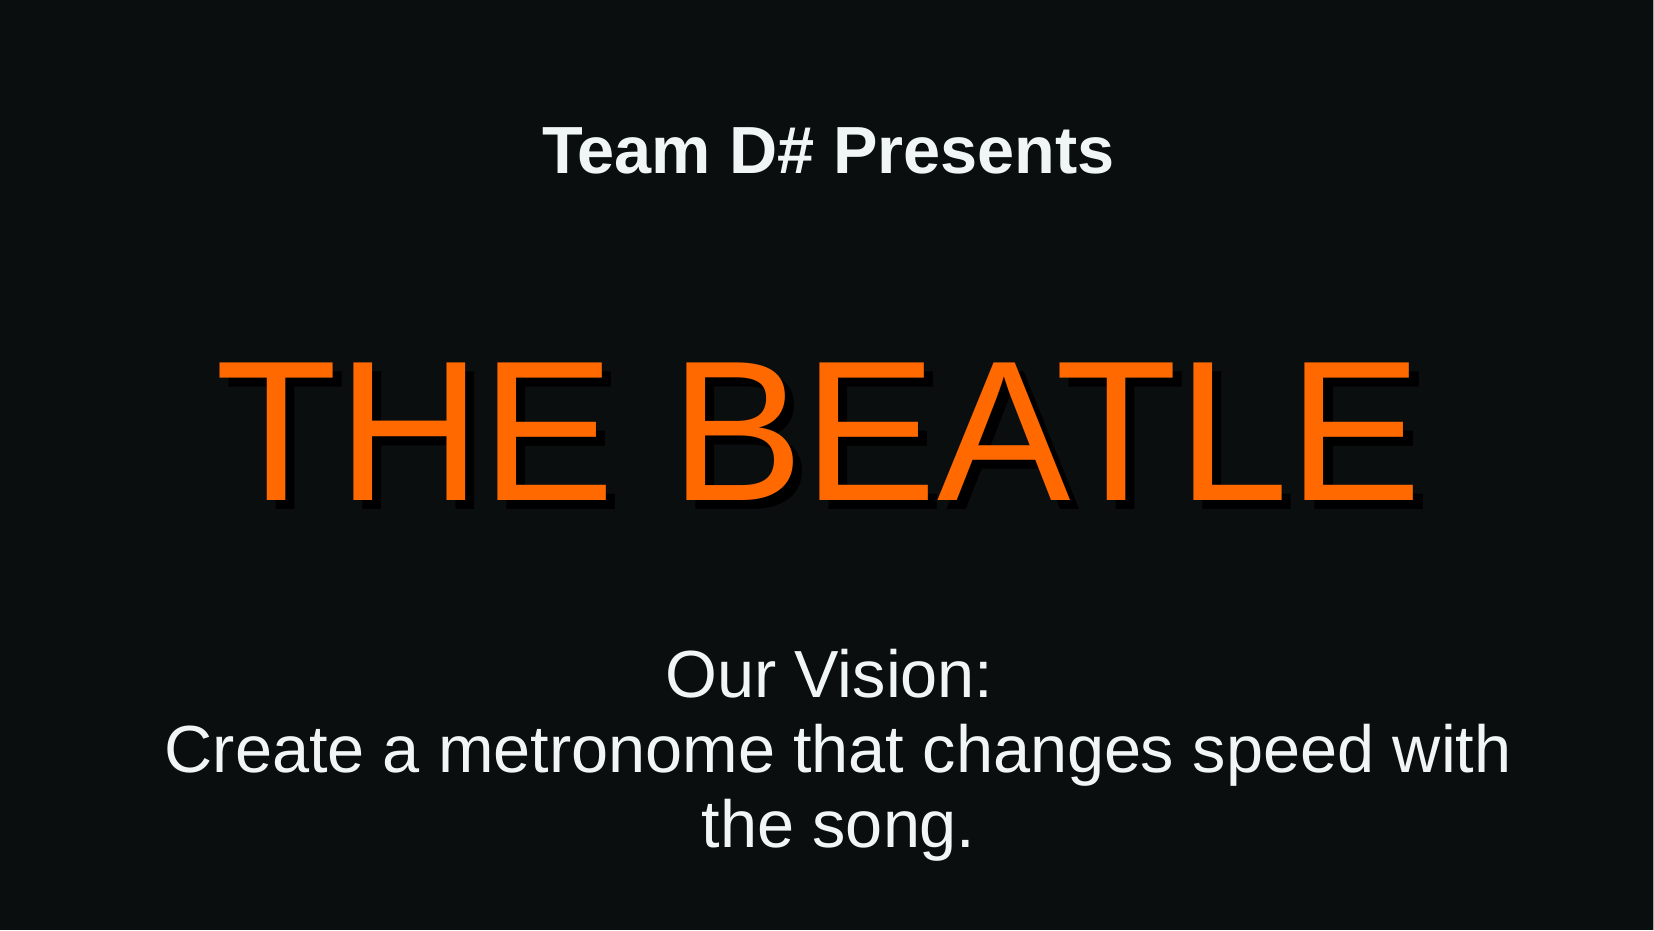

Team D# Presents
# The Beatle
Our Vision:
Create a metronome that changes speed with the song.